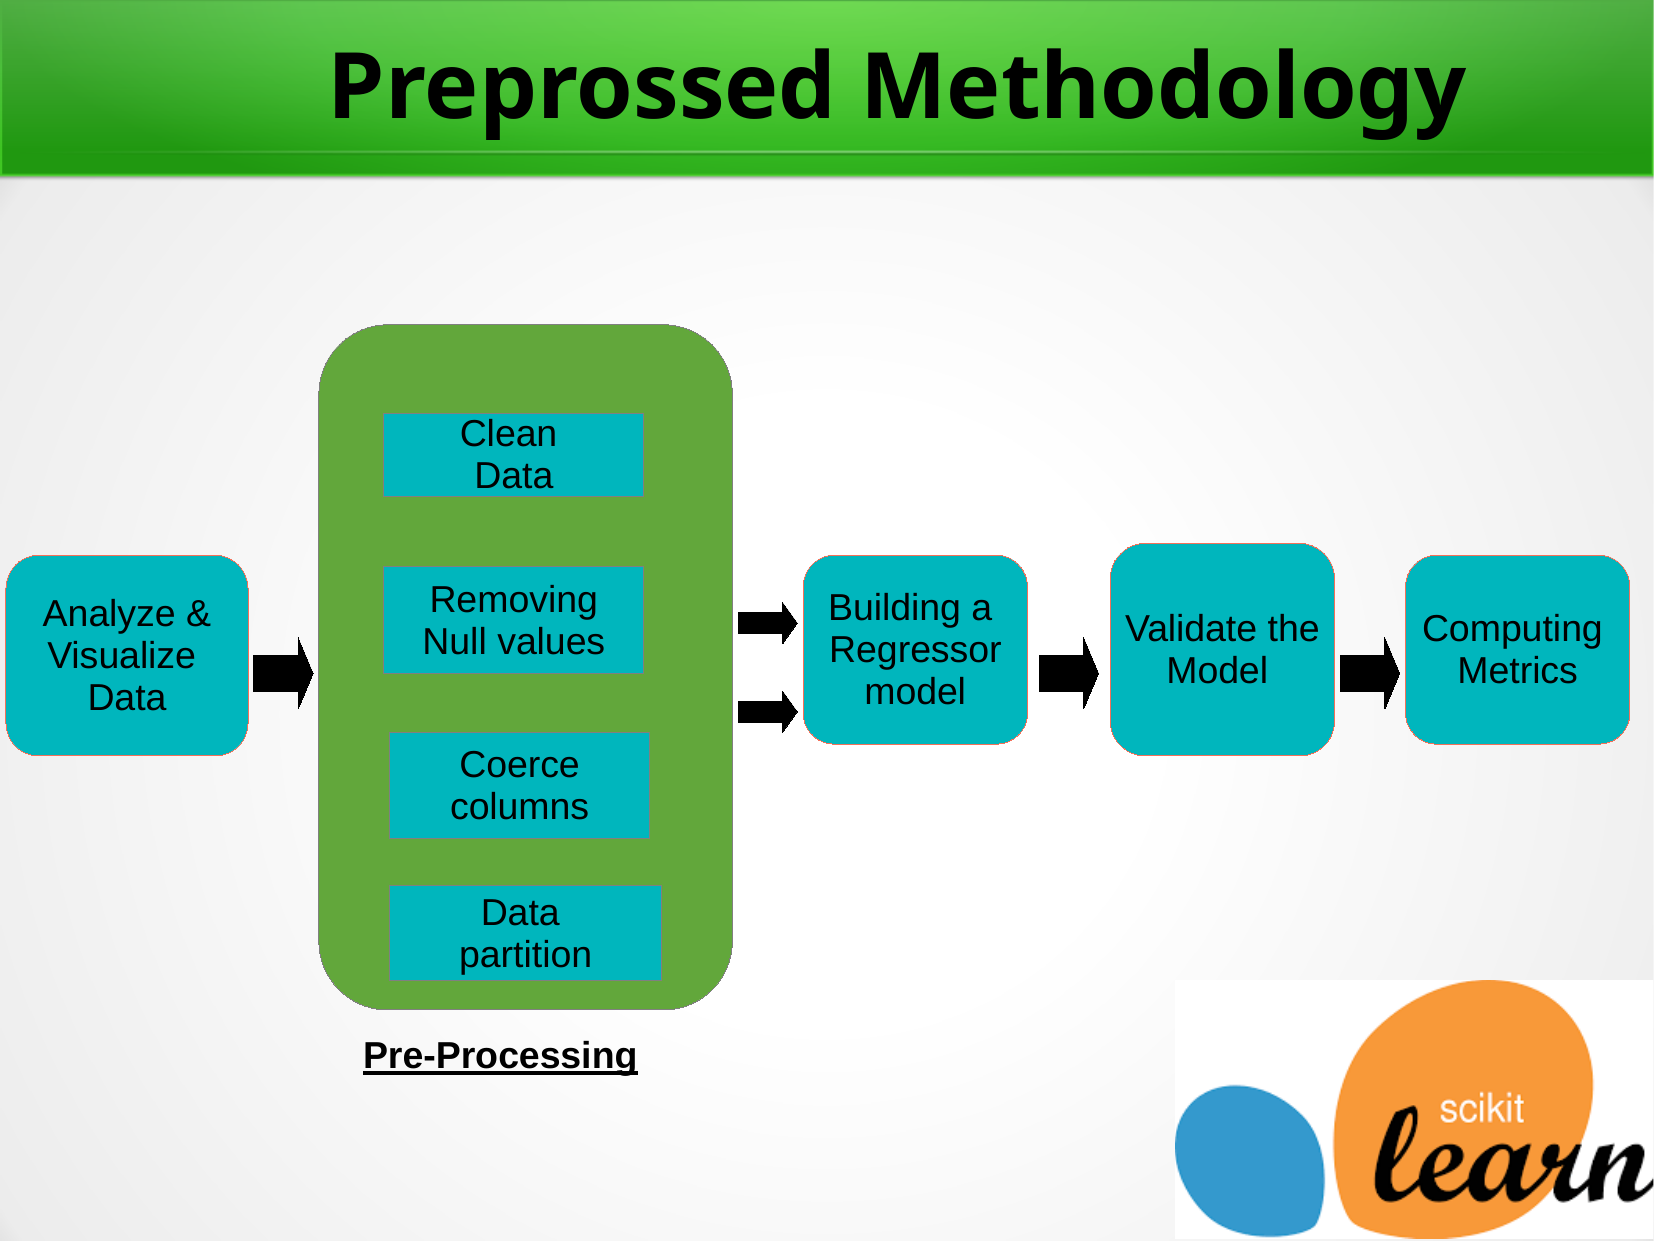

# Preprossed Methodology
Clean
Data
Validate the
Model
Analyze &
Visualize
Data
Building a
Regressor
model
Computing
Metrics
Removing
Null values
Coerce
columns
Data
partition
Pre-Processing